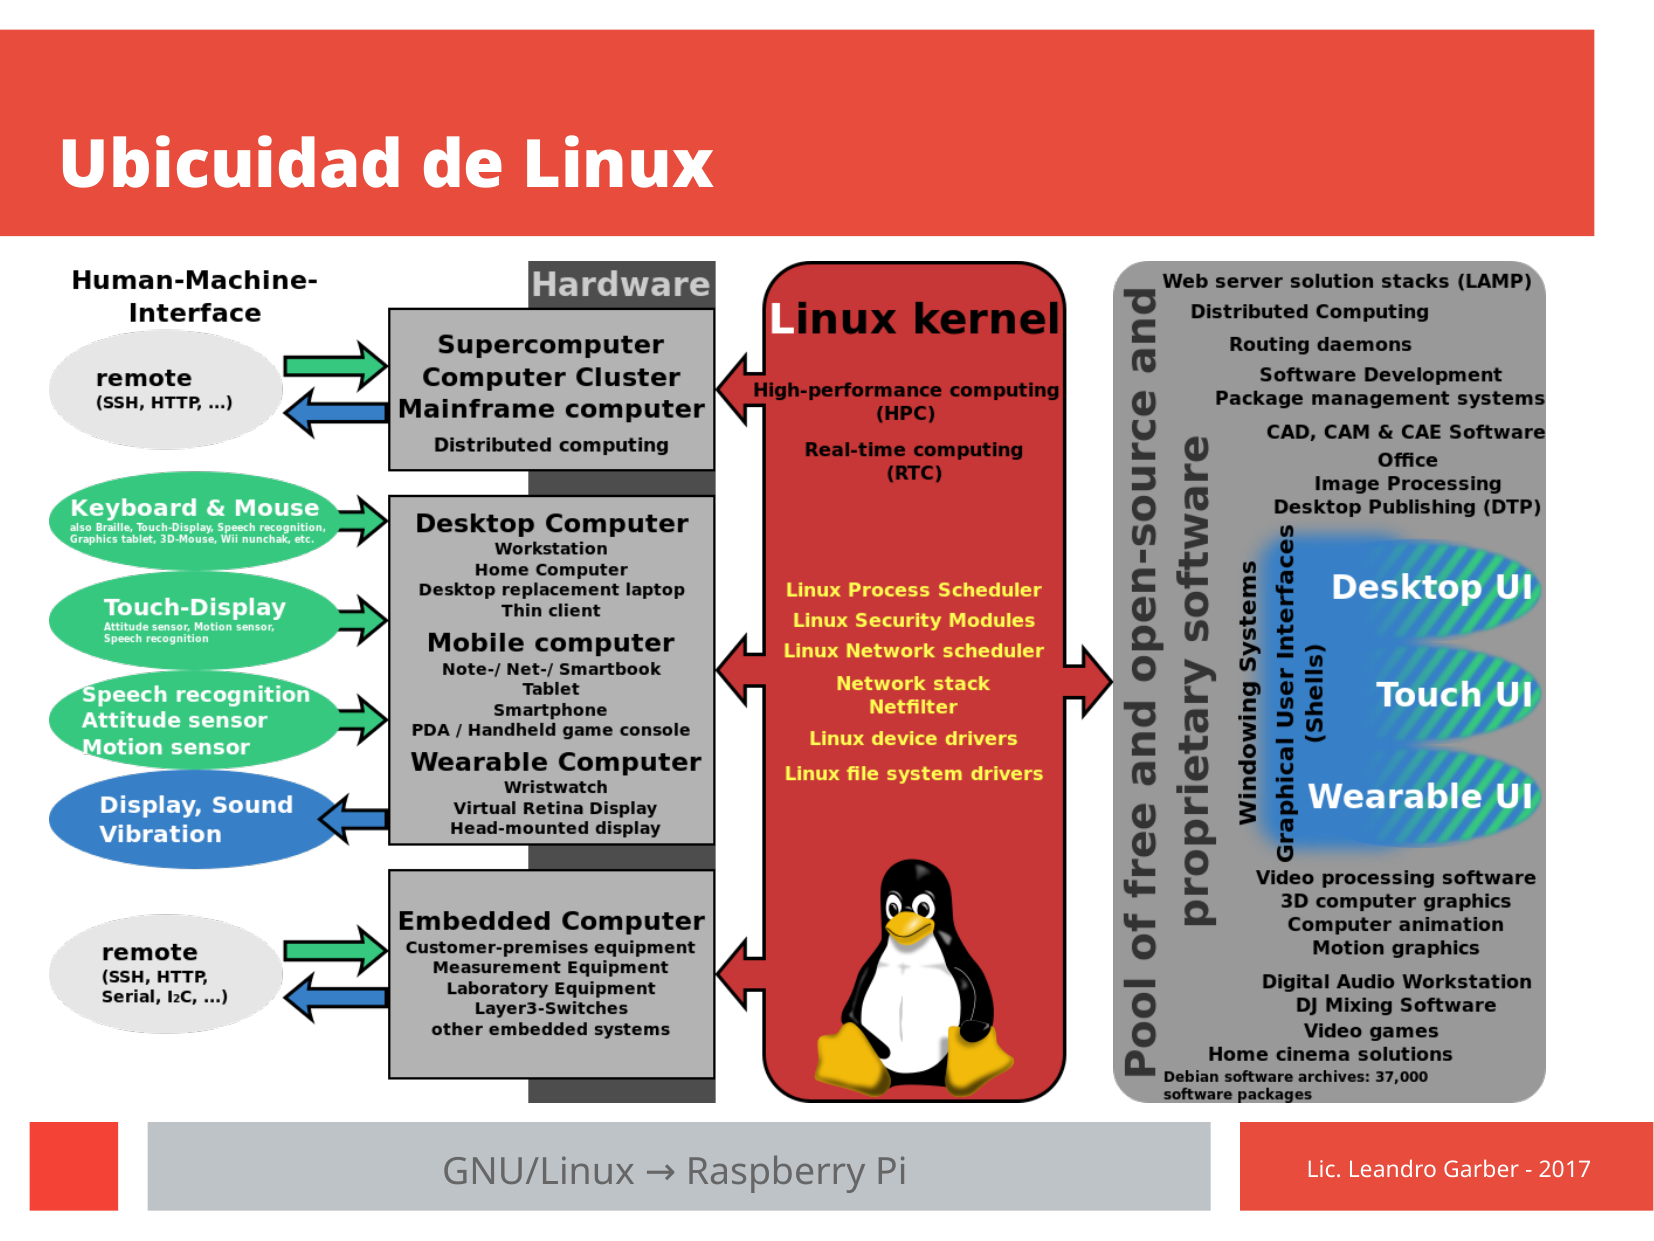

# Ubicuidad de Linux
GNU/Linux → Raspberry Pi
Lic. Leandro Garber - 2017